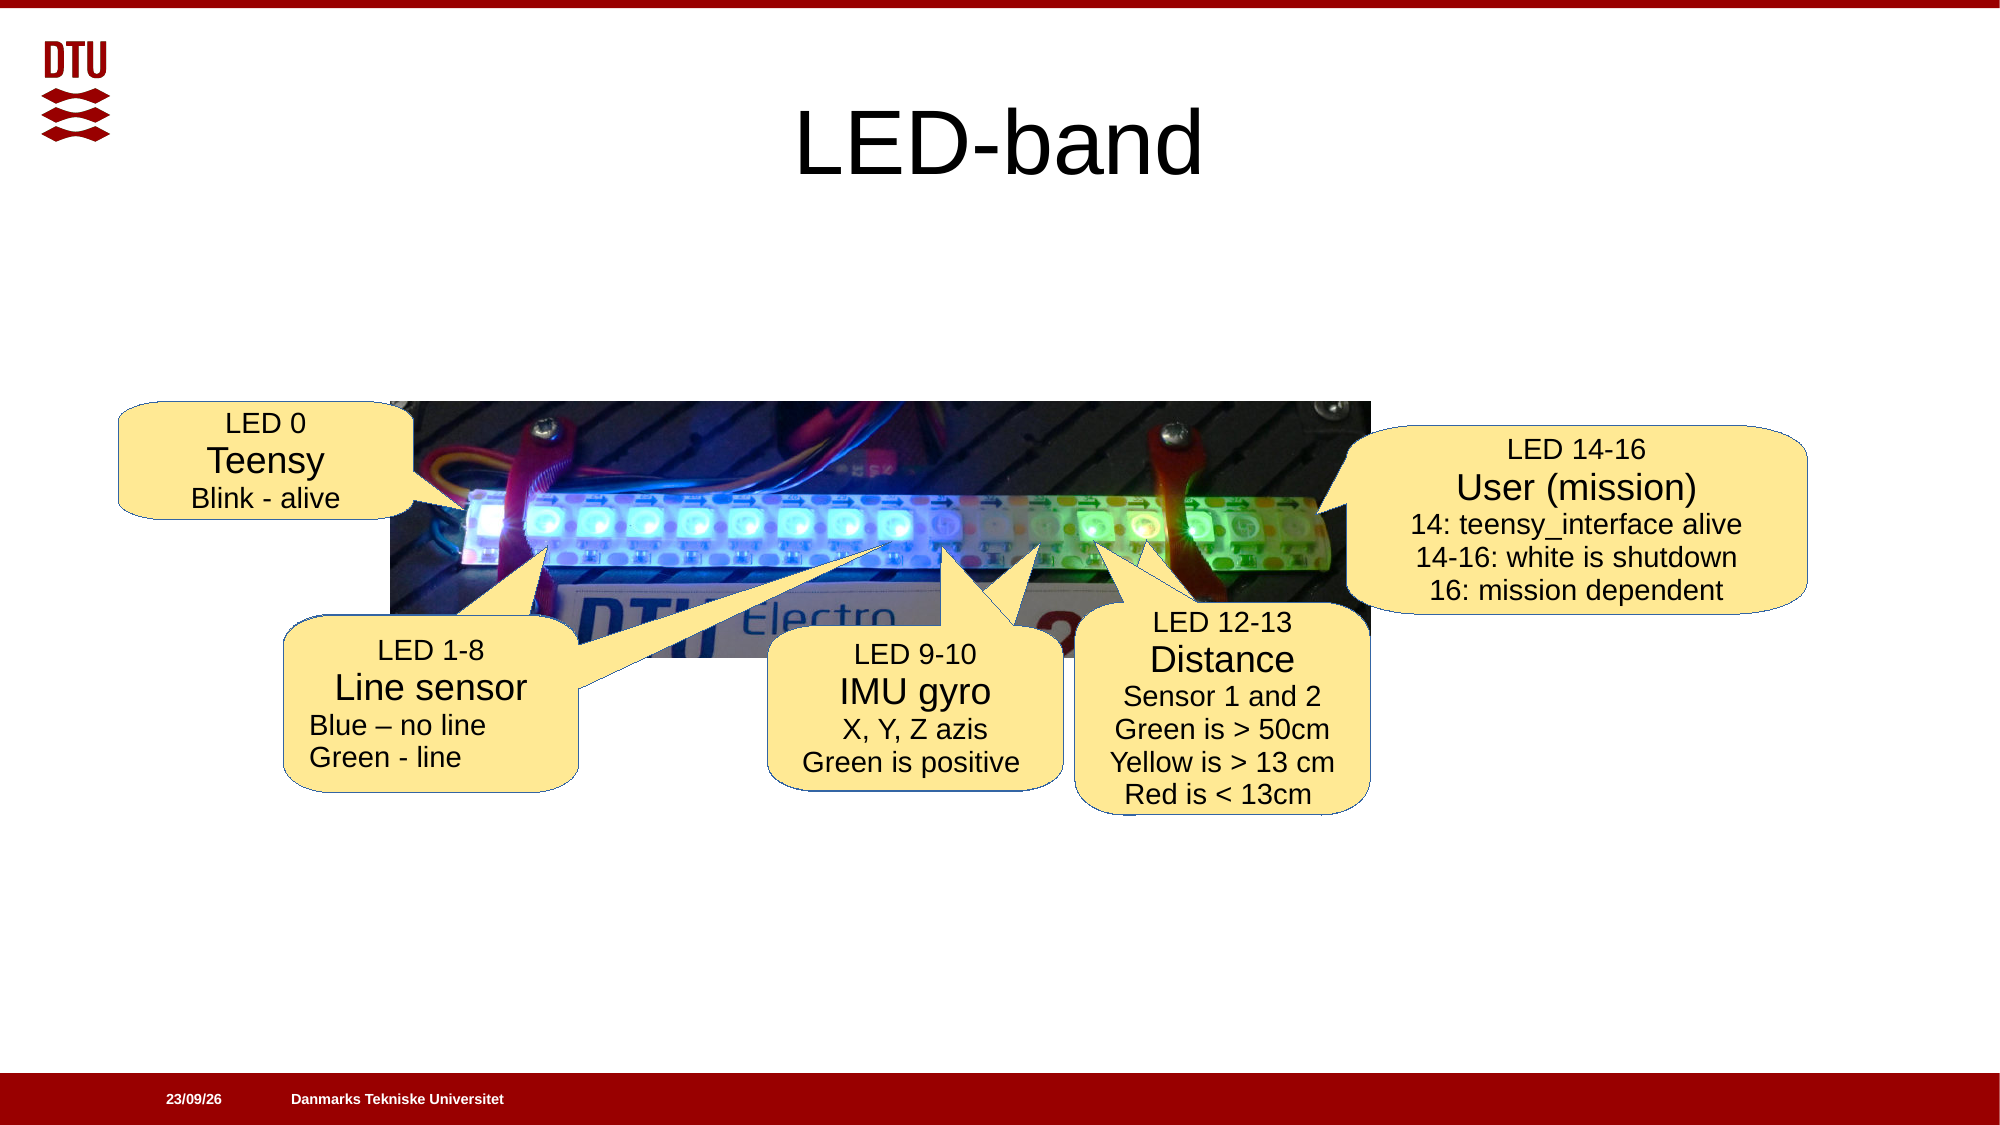

# LED-band
LED 0
Teensy
Blink - alive
LED 14-16
User (mission)
14: teensy_interface alive
14-16: white is shutdown
16: mission dependent
LED 12-13
Distance
Sensor 1 and 2
Green is > 50cm
Yellow is > 13 cm
Red is < 13cm
LED 13-14
Distance
Sensor 1 and 2
Green is > 50cm
Yellow is > 13 cm
Red is < 13cm
LED 2-9
Line sensor
Blue – no line
Green - line
LED 1-8
Line sensor
Blue – no line
Green - line
LED 9-10
IMU gyro
X, Y, Z azis
Green is positive
LED 10-12
IMU gyro
X, Y, Z azis
Green is positive